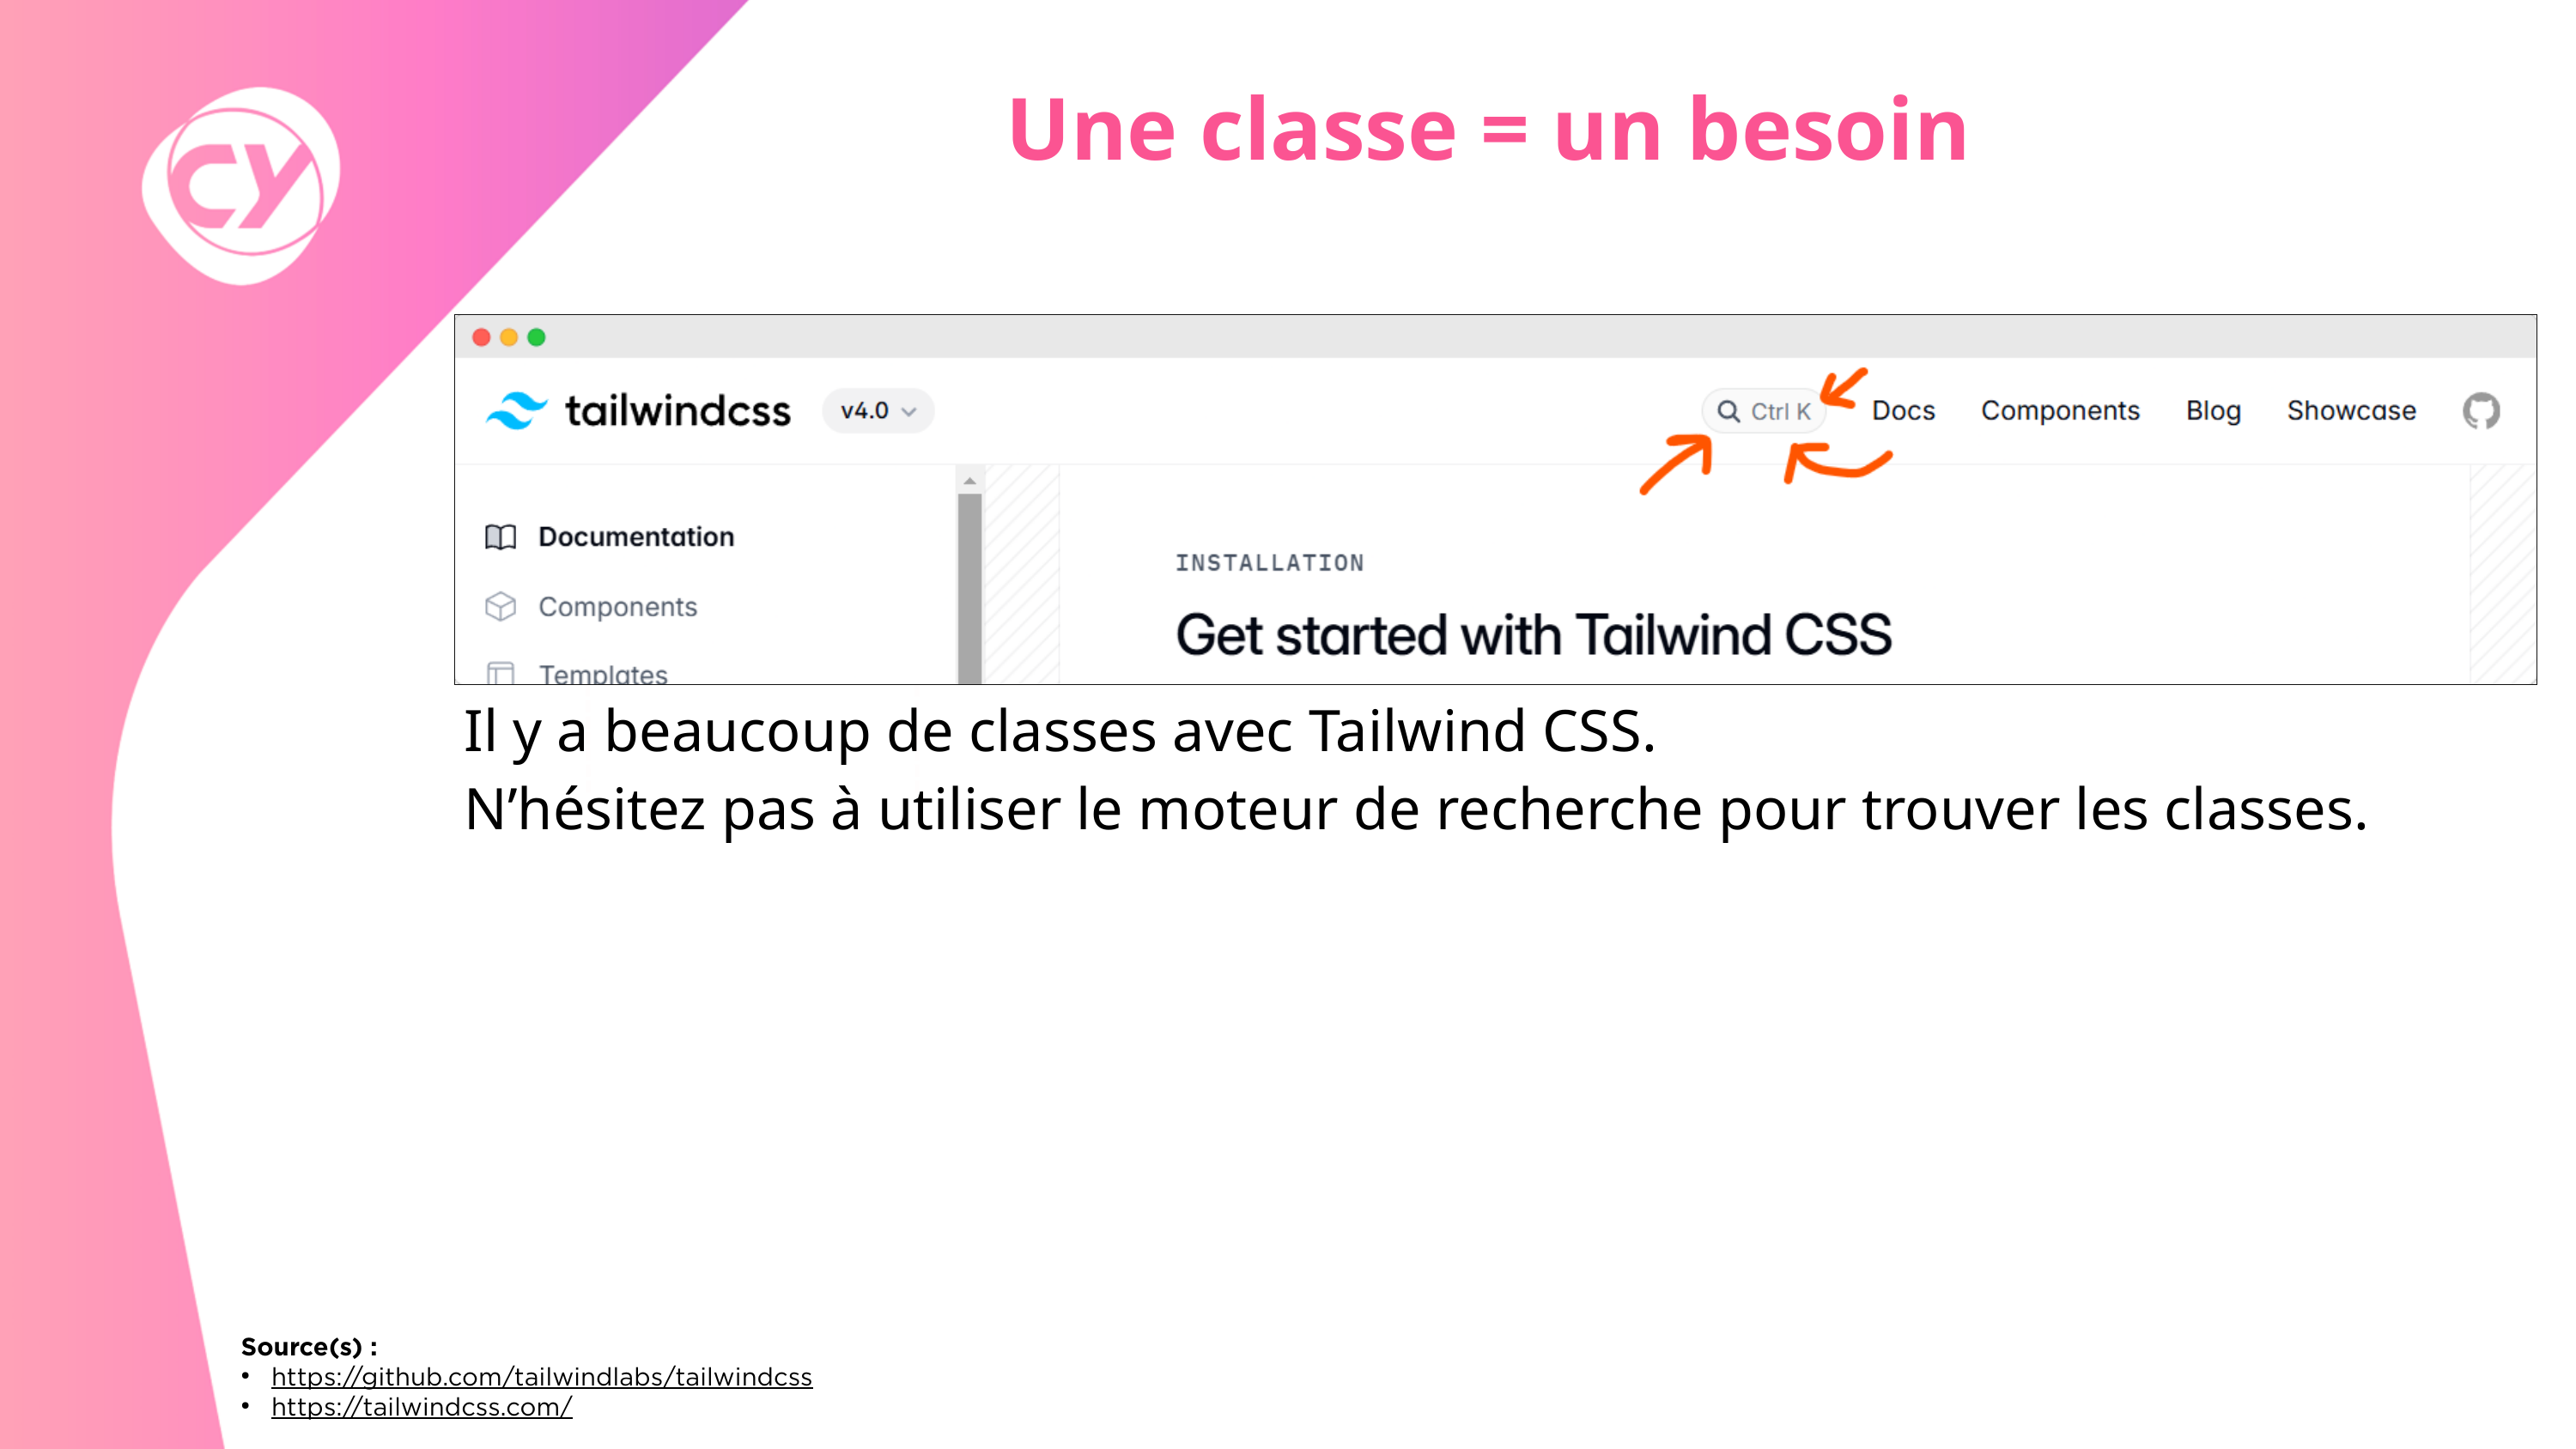

Une classe = un besoin
Il y a beaucoup de classes avec Tailwind CSS.
N’hésitez pas à utiliser le moteur de recherche pour trouver les classes.
Source(s) :
https://github.com/tailwindlabs/tailwindcss
https://tailwindcss.com/